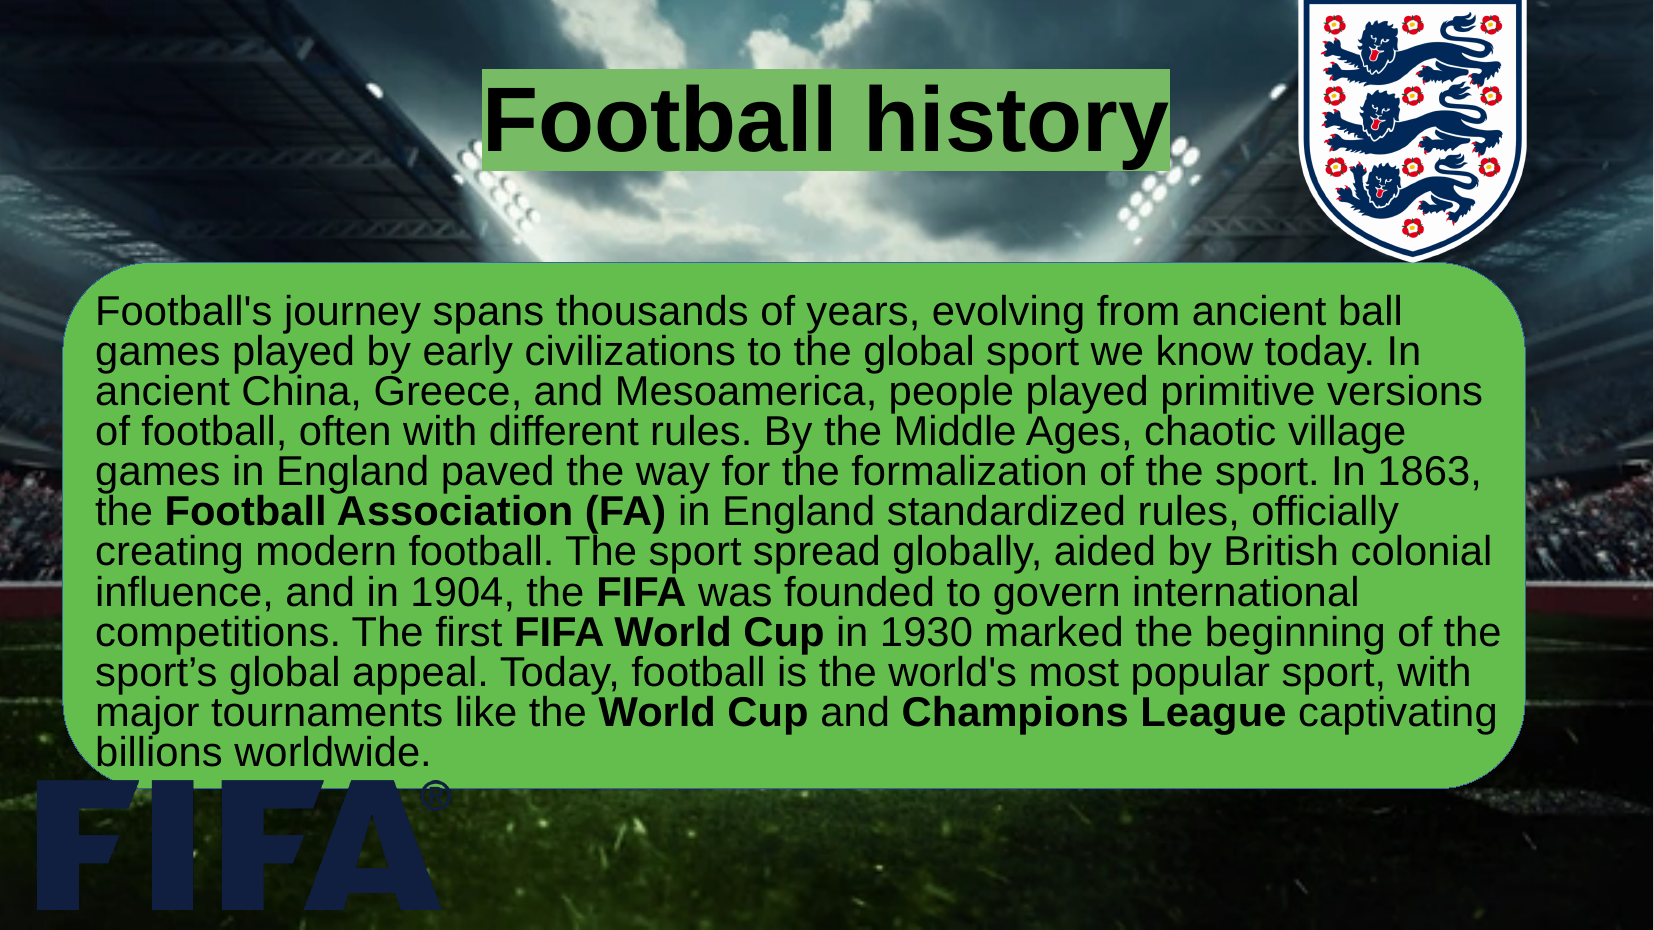

# Football history
Football's journey spans thousands of years, evolving from ancient ball games played by early civilizations to the global sport we know today. In ancient China, Greece, and Mesoamerica, people played primitive versions of football, often with different rules. By the Middle Ages, chaotic village games in England paved the way for the formalization of the sport. In 1863, the Football Association (FA) in England standardized rules, officially creating modern football. The sport spread globally, aided by British colonial influence, and in 1904, the FIFA was founded to govern international competitions. The first FIFA World Cup in 1930 marked the beginning of the sport’s global appeal. Today, football is the world's most popular sport, with major tournaments like the World Cup and Champions League captivating billions worldwide.